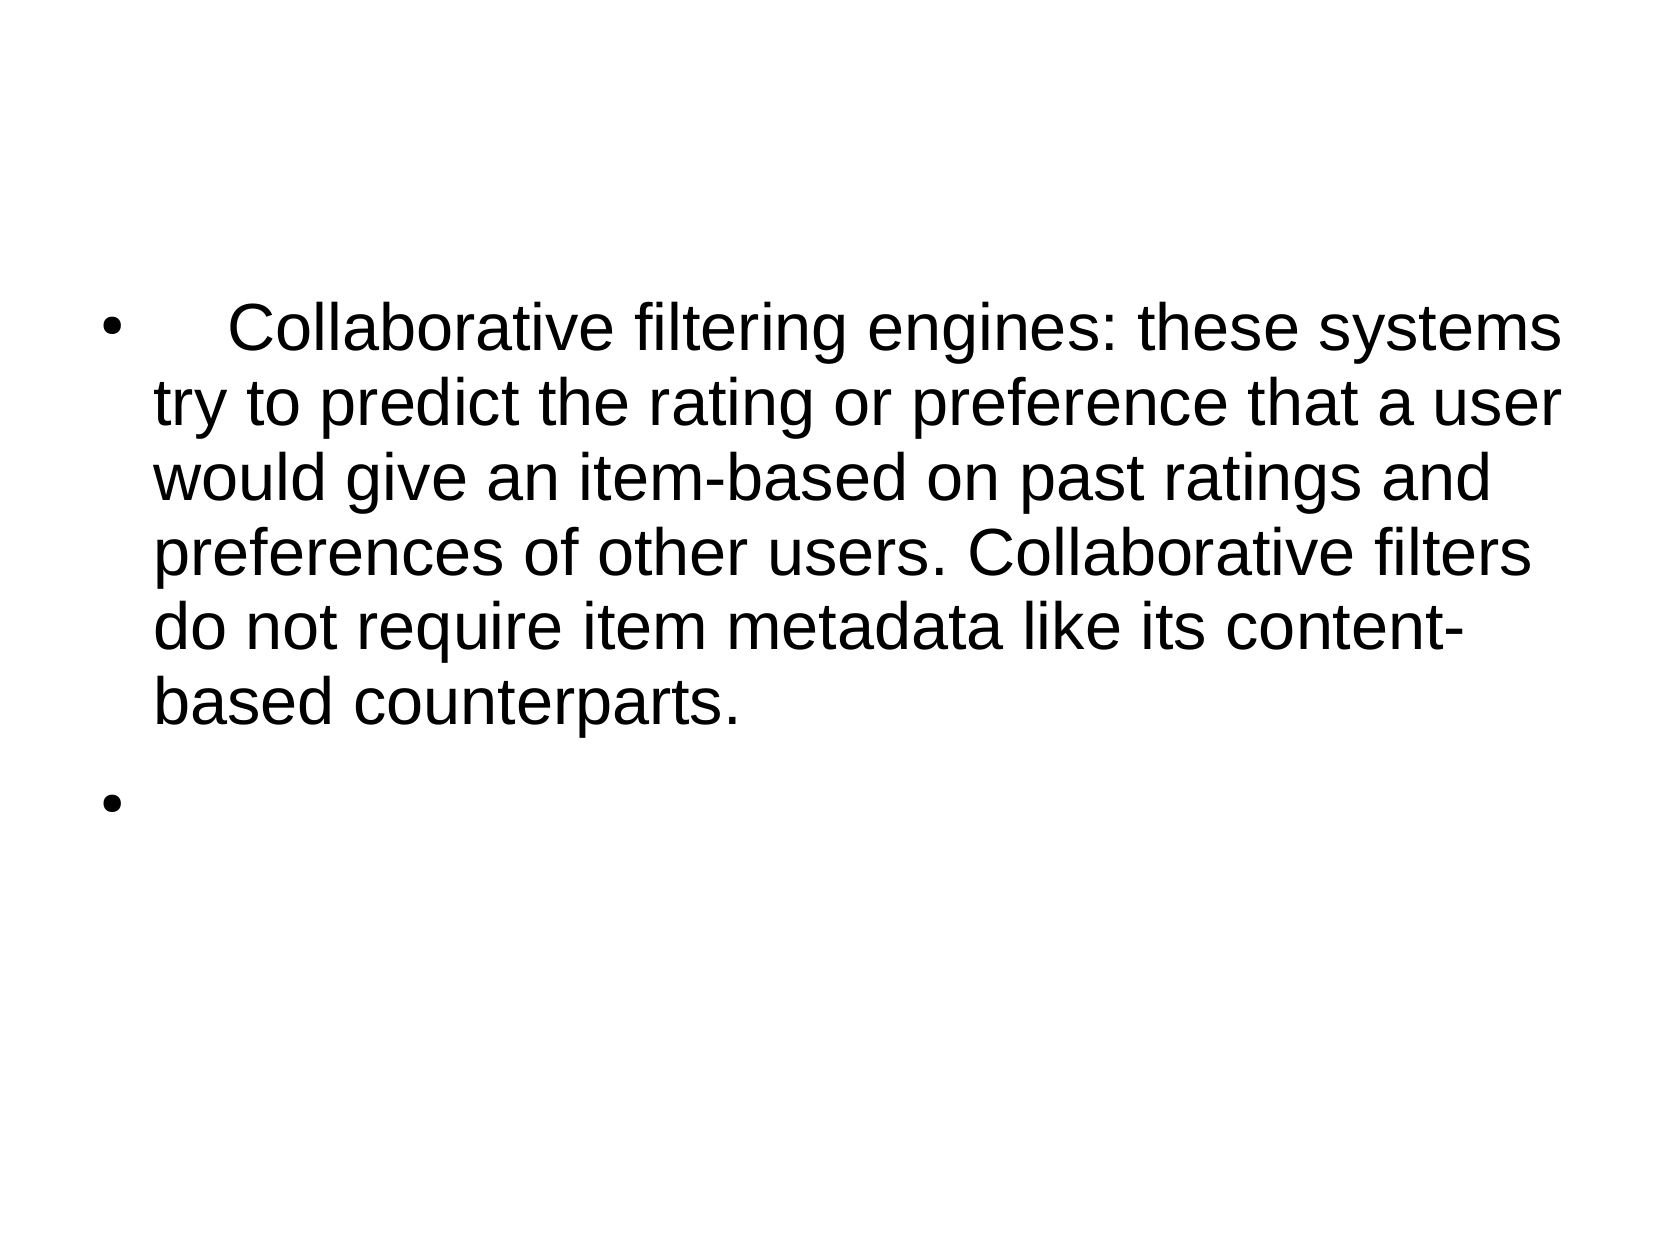

#
 Collaborative filtering engines: these systems try to predict the rating or preference that a user would give an item-based on past ratings and preferences of other users. Collaborative filters do not require item metadata like its content-based counterparts.